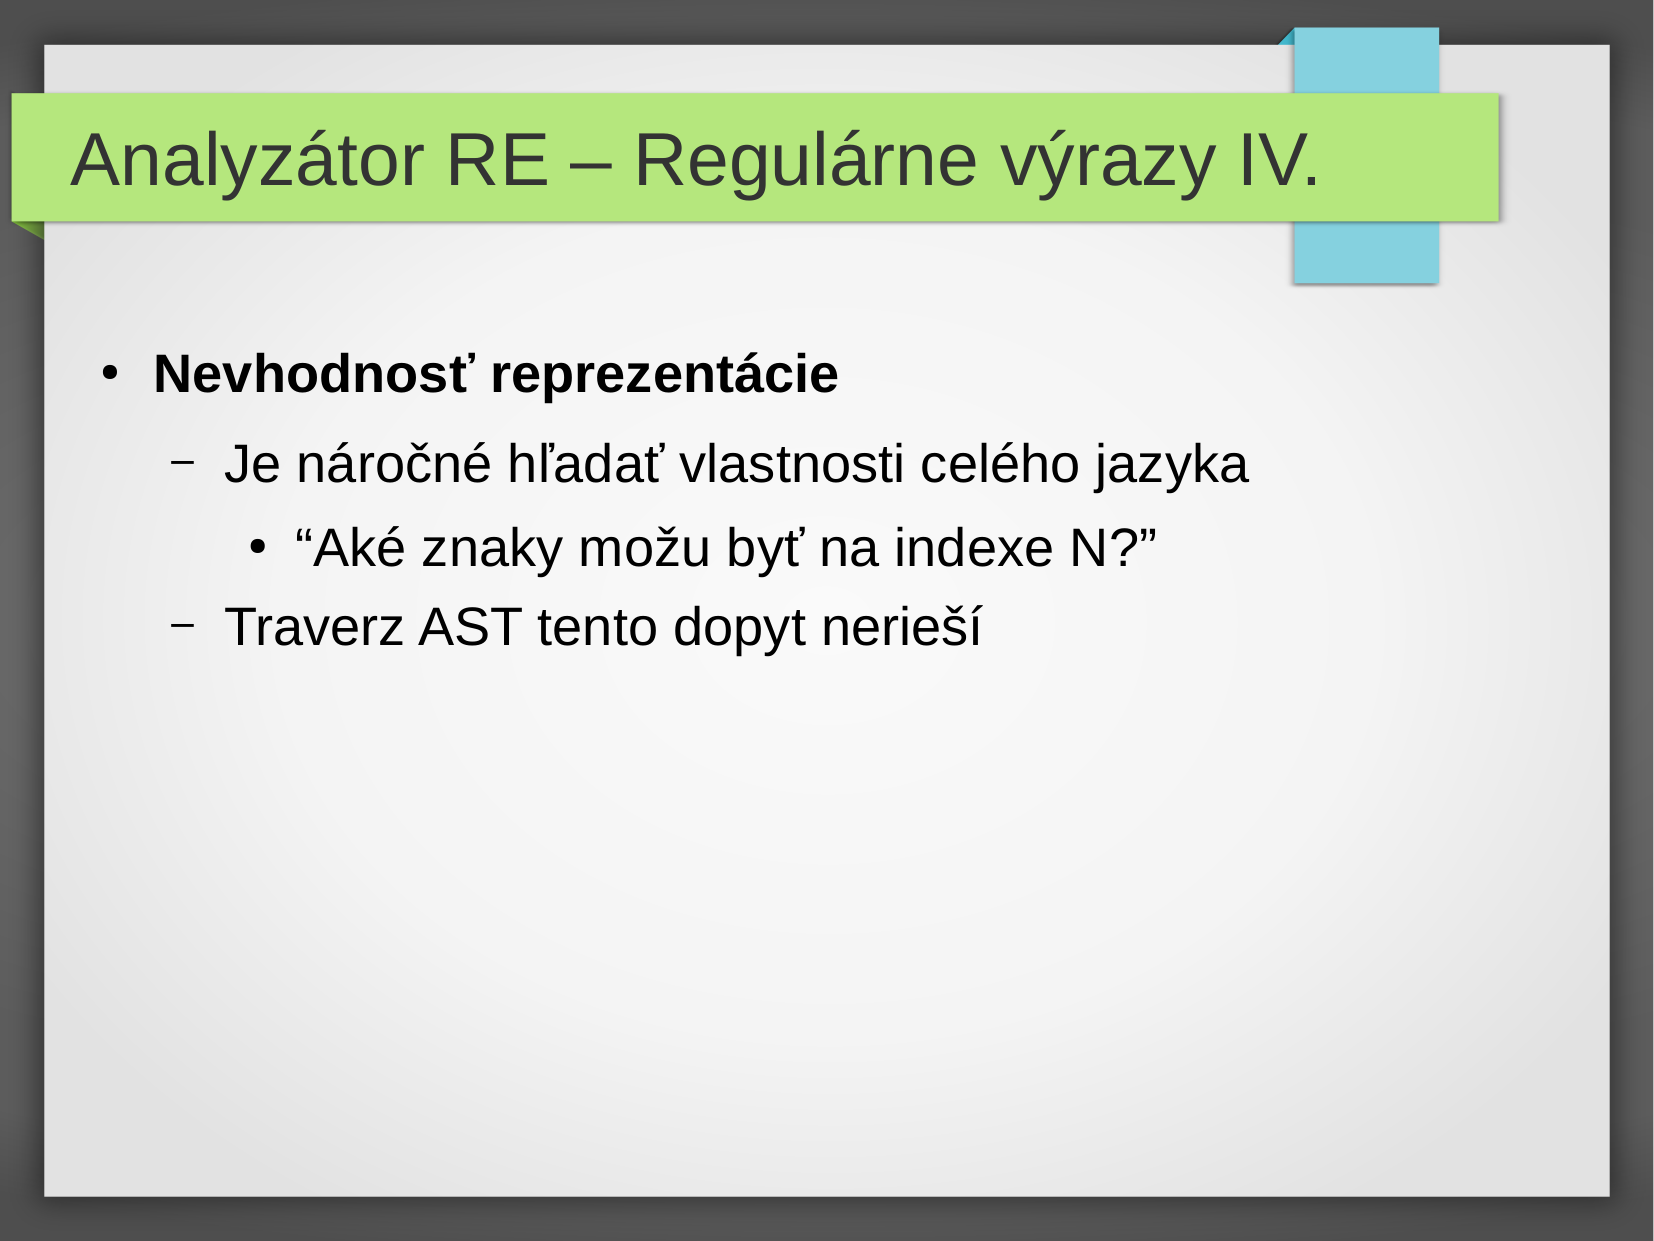

# Analyzátor RE – Regulárne výrazy IV.
Nevhodnosť reprezentácie
Je náročné hľadať vlastnosti celého jazyka
“Aké znaky možu byť na indexe N?”
Traverz AST tento dopyt nerieší